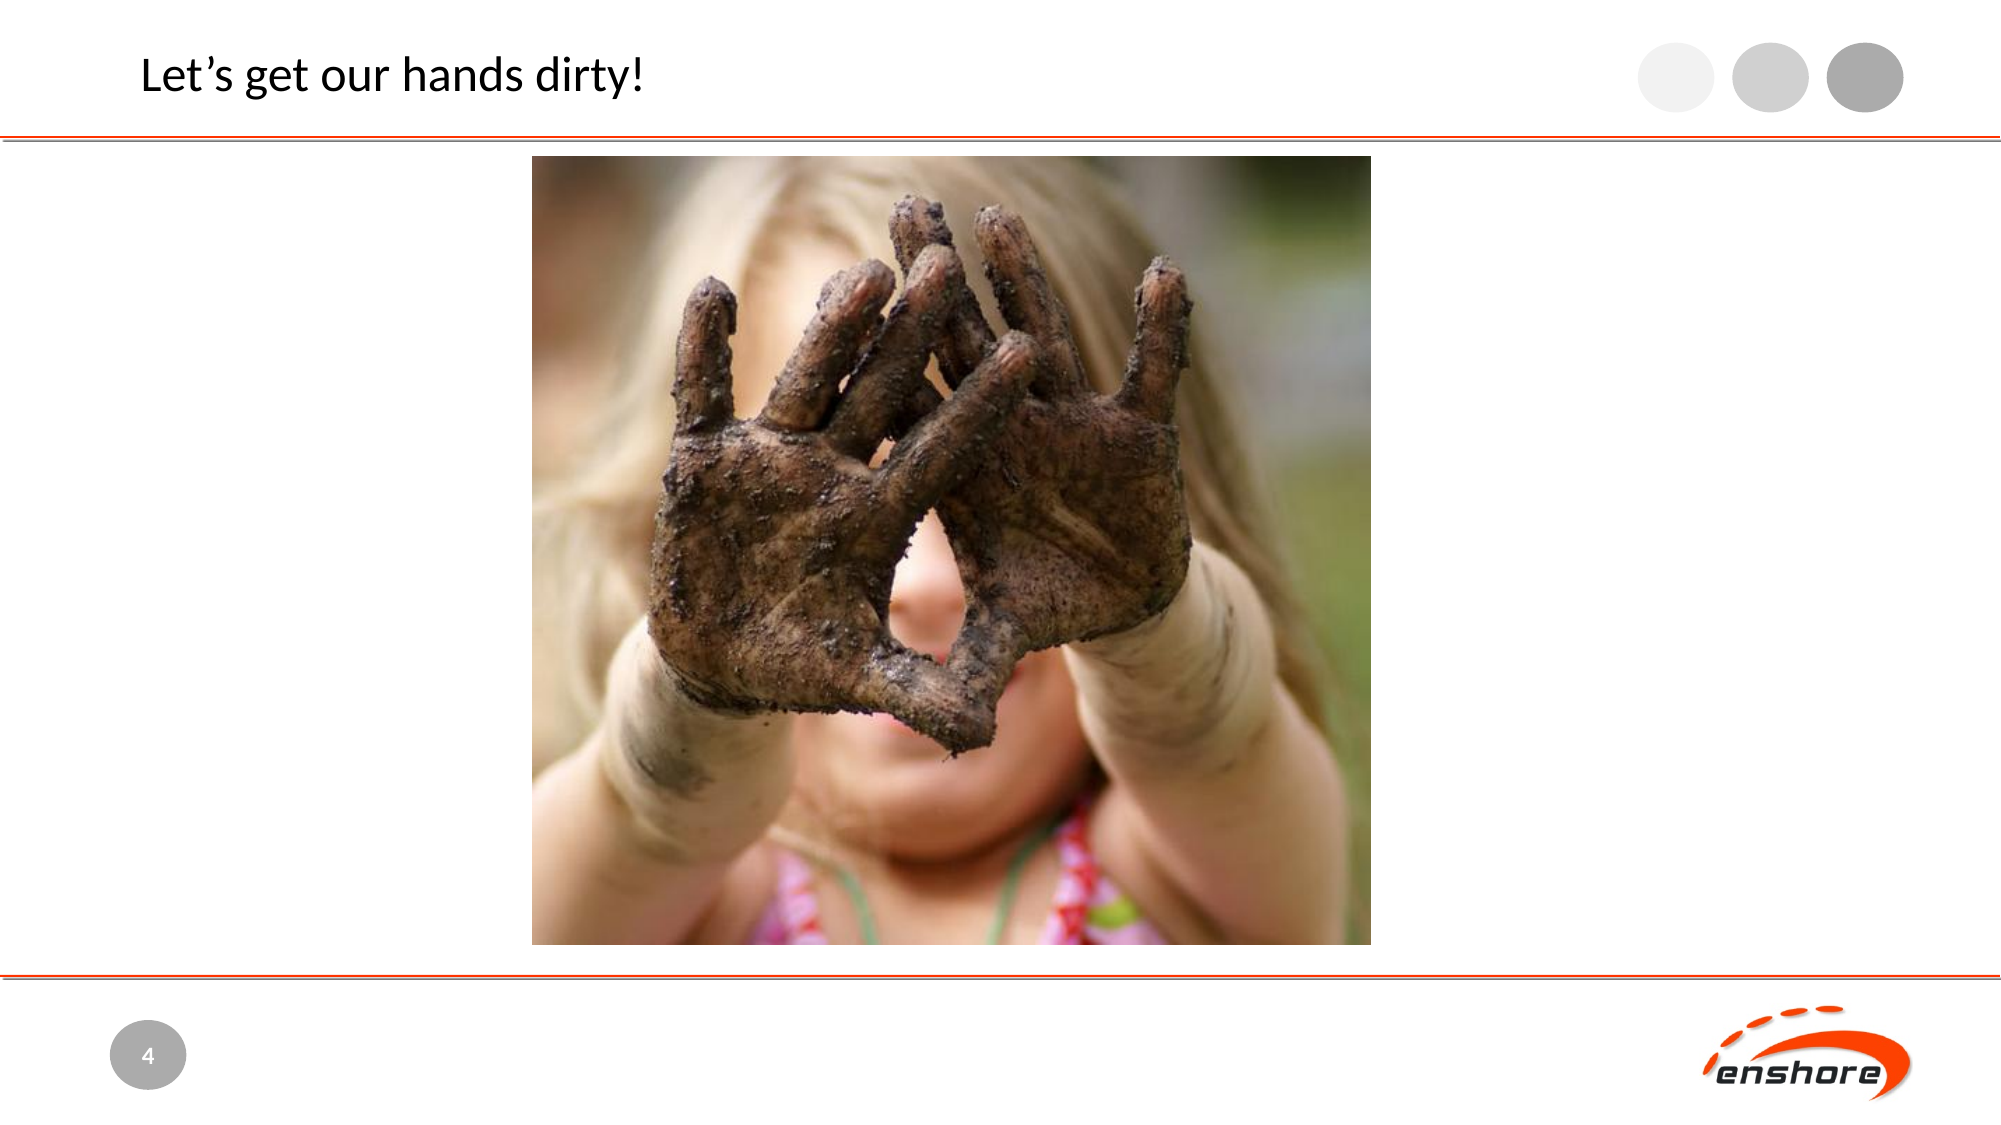

# Let’s get our hands dirty!
4